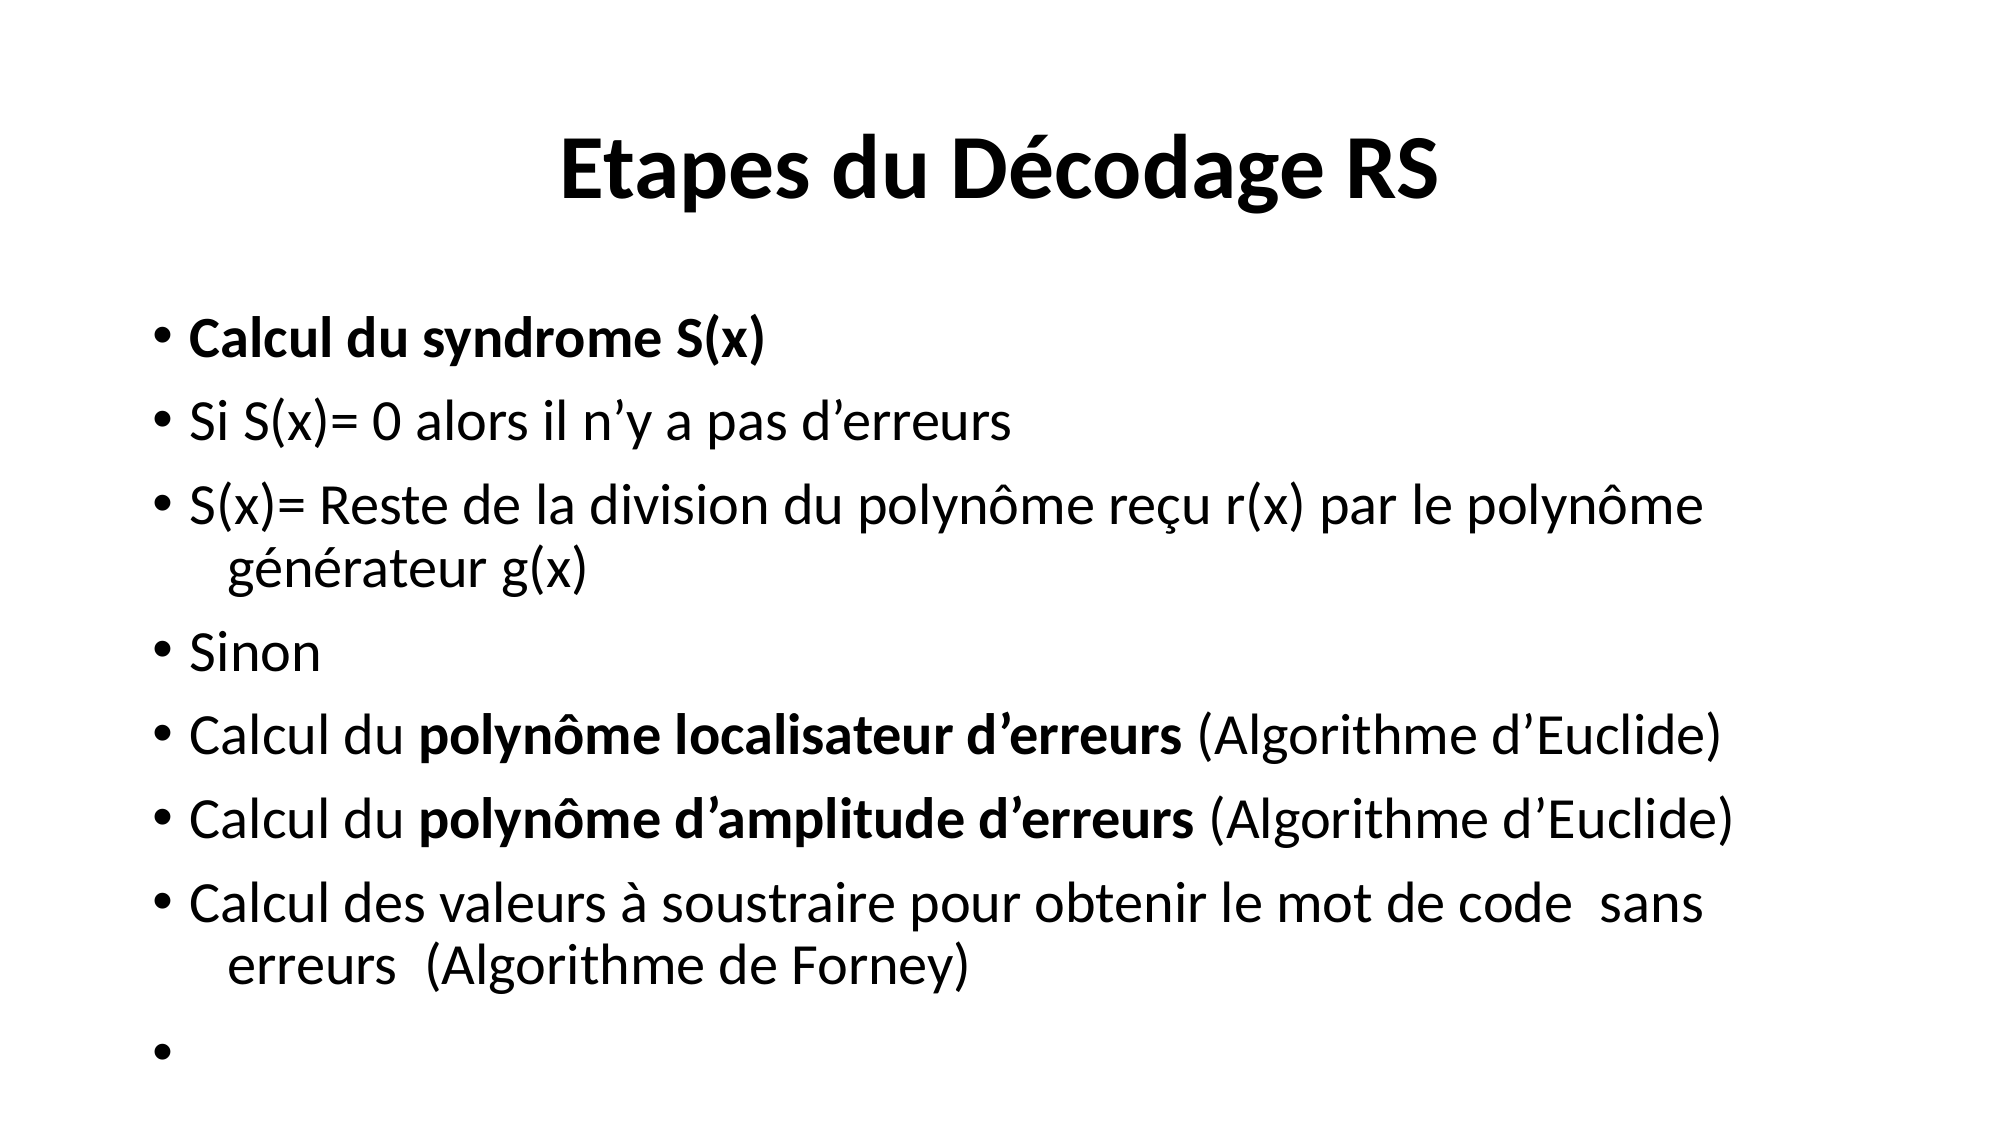

# Etapes du Décodage RS
Calcul du syndrome S(x)
Si S(x)= 0 alors il n’y a pas d’erreurs
S(x)= Reste de la division du polynôme reçu r(x) par le polynôme générateur g(x)
Sinon
Calcul du polynôme localisateur d’erreurs (Algorithme d’Euclide)
Calcul du polynôme d’amplitude d’erreurs (Algorithme d’Euclide)
Calcul des valeurs à soustraire pour obtenir le mot de code sans erreurs (Algorithme de Forney)